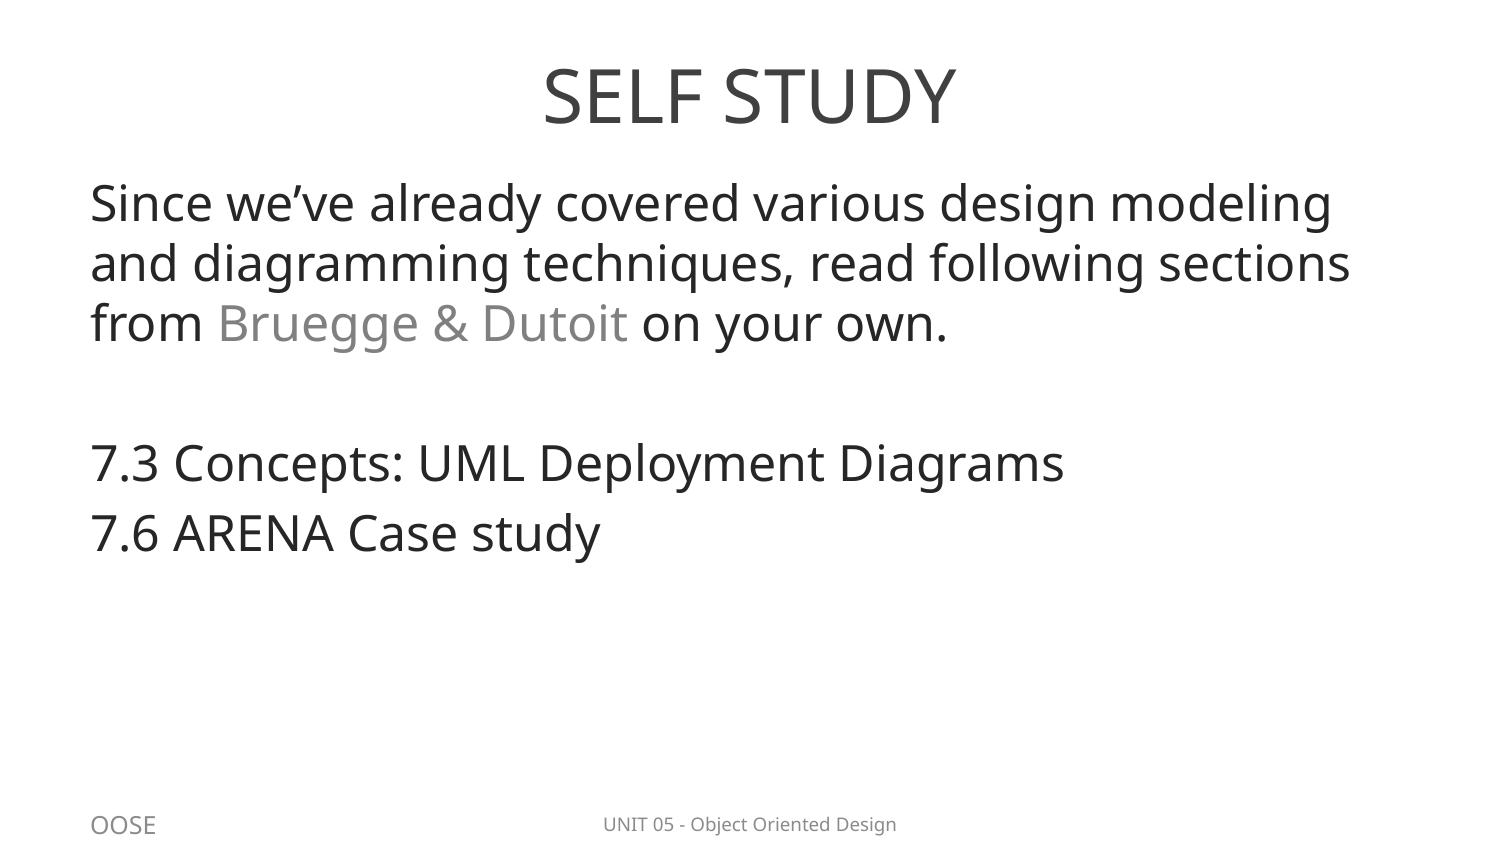

# Self study
Since we’ve already covered various design modeling and diagramming techniques, read following sections from Bruegge & Dutoit on your own.
7.3 Concepts: UML Deployment Diagrams
7.6 ARENA Case study
OOSE
UNIT 05 - Object Oriented Design